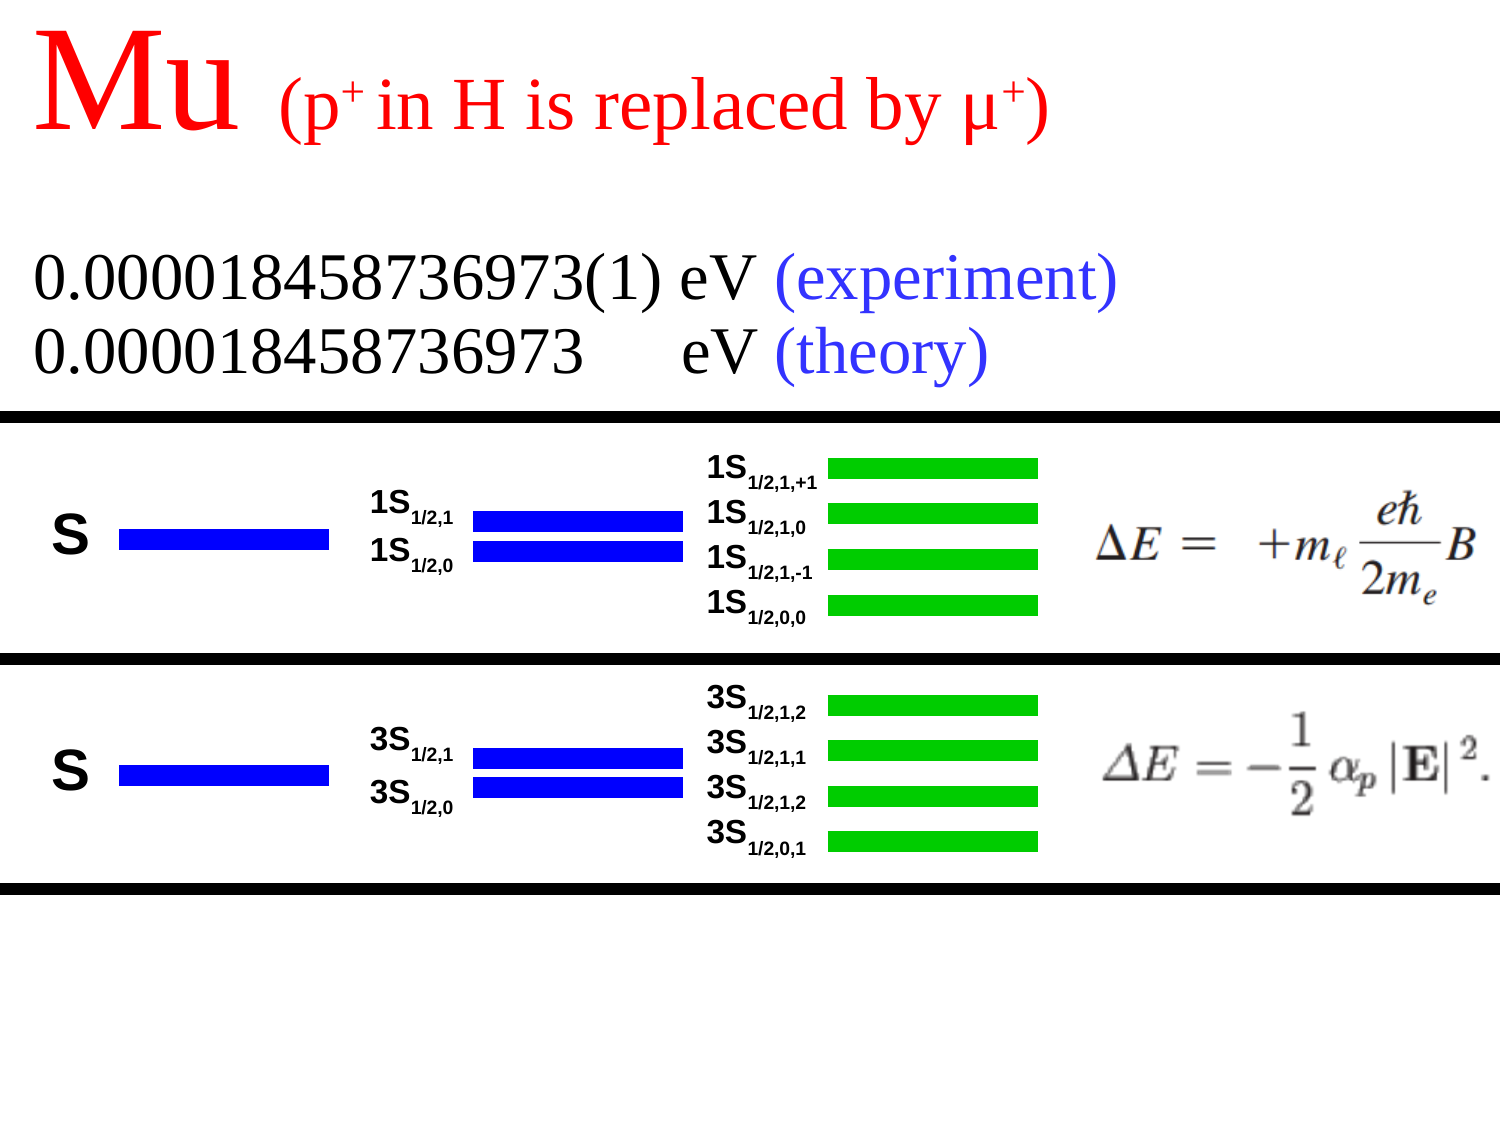

Mu (p+ in H is replaced by μ+)
0.000018458736973(1) eV (experiment)
0.000018458736973 eV (theory)
1S1/2,1,+1
1S1/2,1,0
1S1/2,1,-1
1S1/2,0,0
1S1/2,1
S
1S1/2,0
3S1/2,1,2
3S1/2,1,1
3S1/2,1,2
3S1/2,0,1
3S1/2,1
S
3S1/2,0